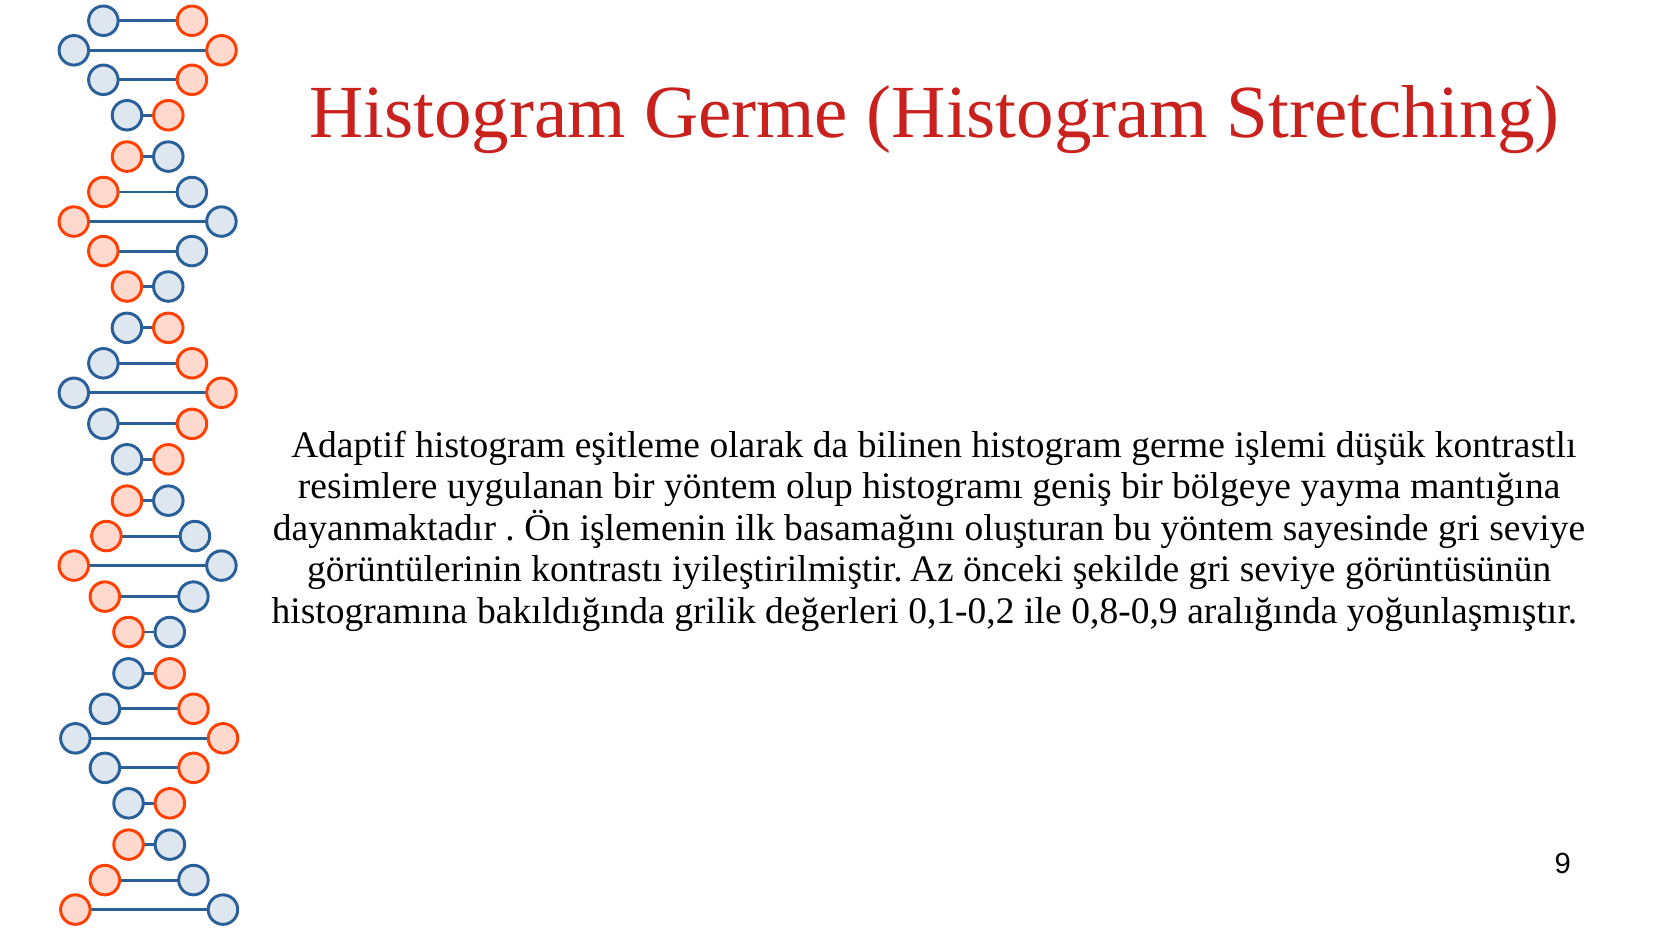

# Histogram Germe (Histogram Stretching)
 Adaptif histogram eşitleme olarak da bilinen histogram germe işlemi düşük kontrastlı resimlere uygulanan bir yöntem olup histogramı geniş bir bölgeye yayma mantığına dayanmaktadır . Ön işlemenin ilk basamağını oluşturan bu yöntem sayesinde gri seviye görüntülerinin kontrastı iyileştirilmiştir. Az önceki şekilde gri seviye görüntüsünün histogramına bakıldığında grilik değerleri 0,1-0,2 ile 0,8-0,9 aralığında yoğunlaşmıştır.
9